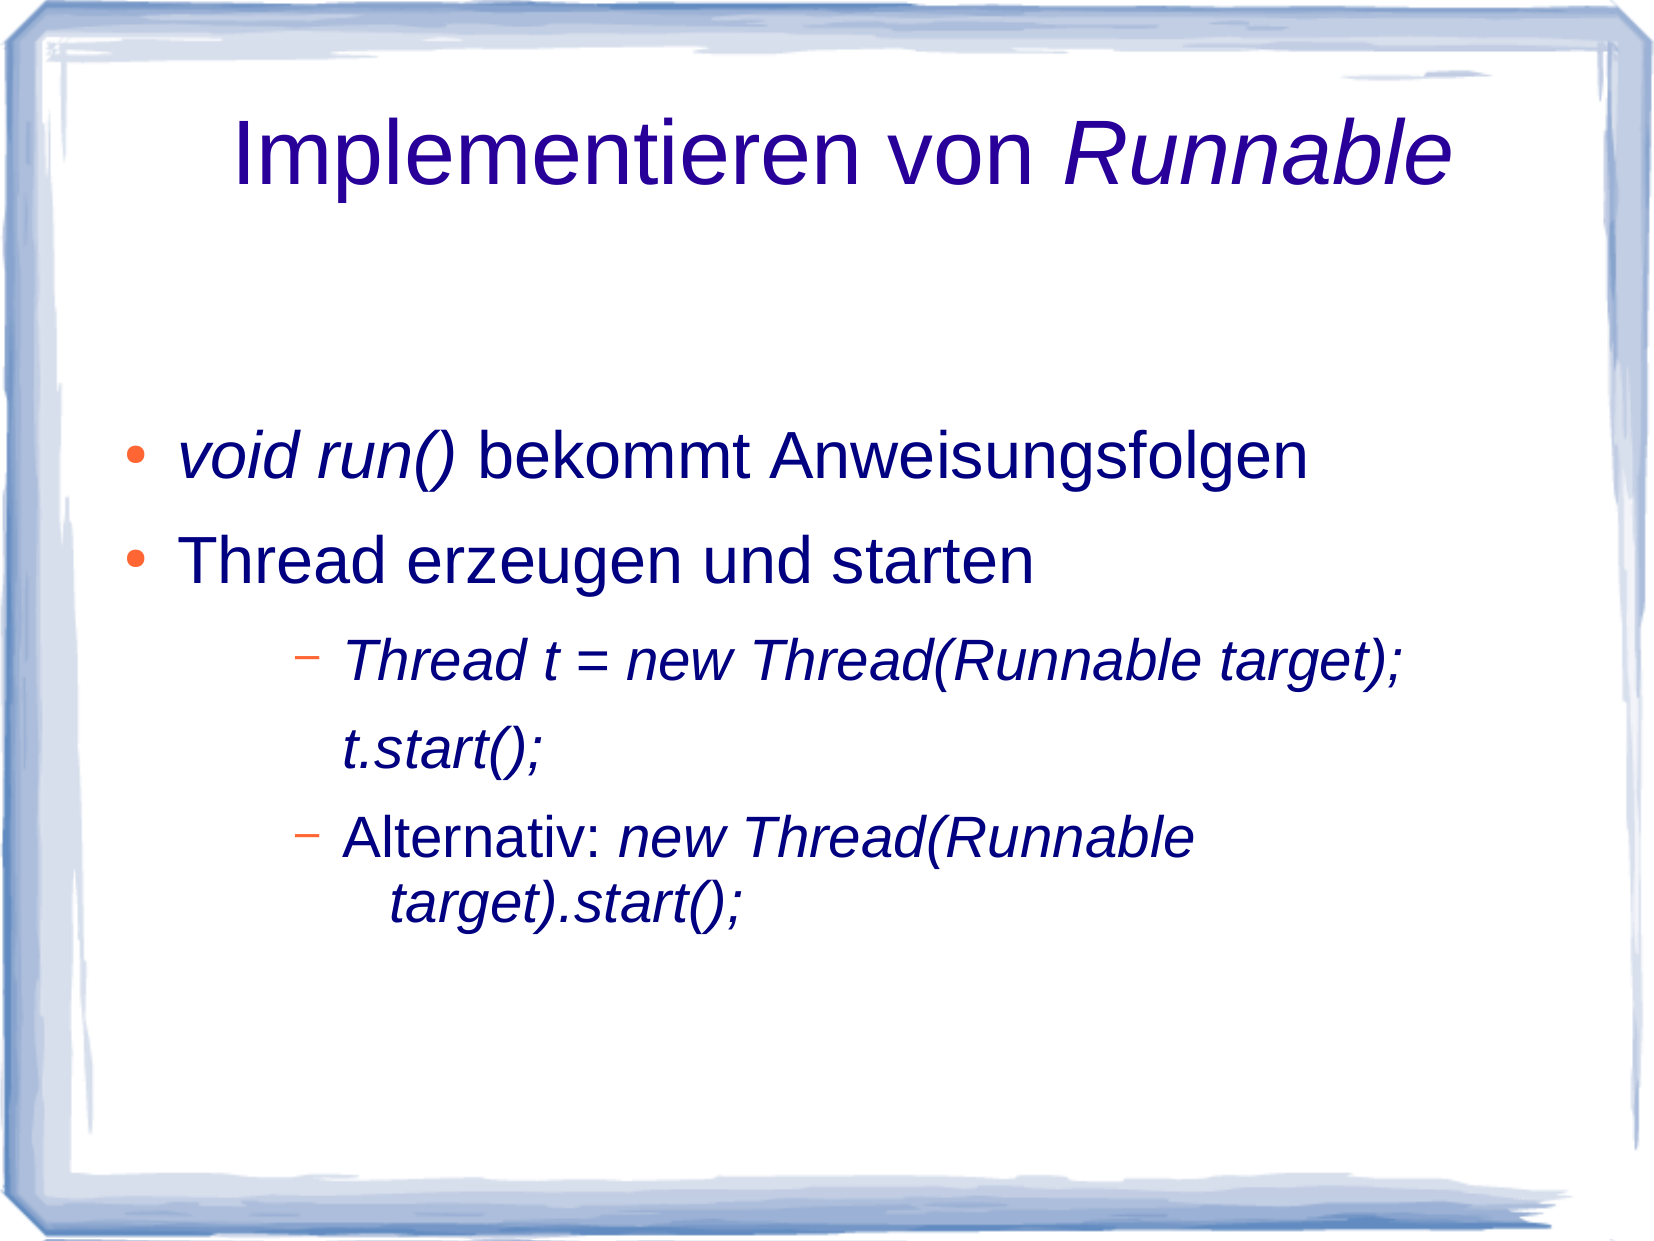

# Implementieren von Runnable
void run() bekommt Anweisungsfolgen
Thread erzeugen und starten
Thread t = new Thread(Runnable target);
t.start();
Alternativ: new Thread(Runnable 			 target).start();